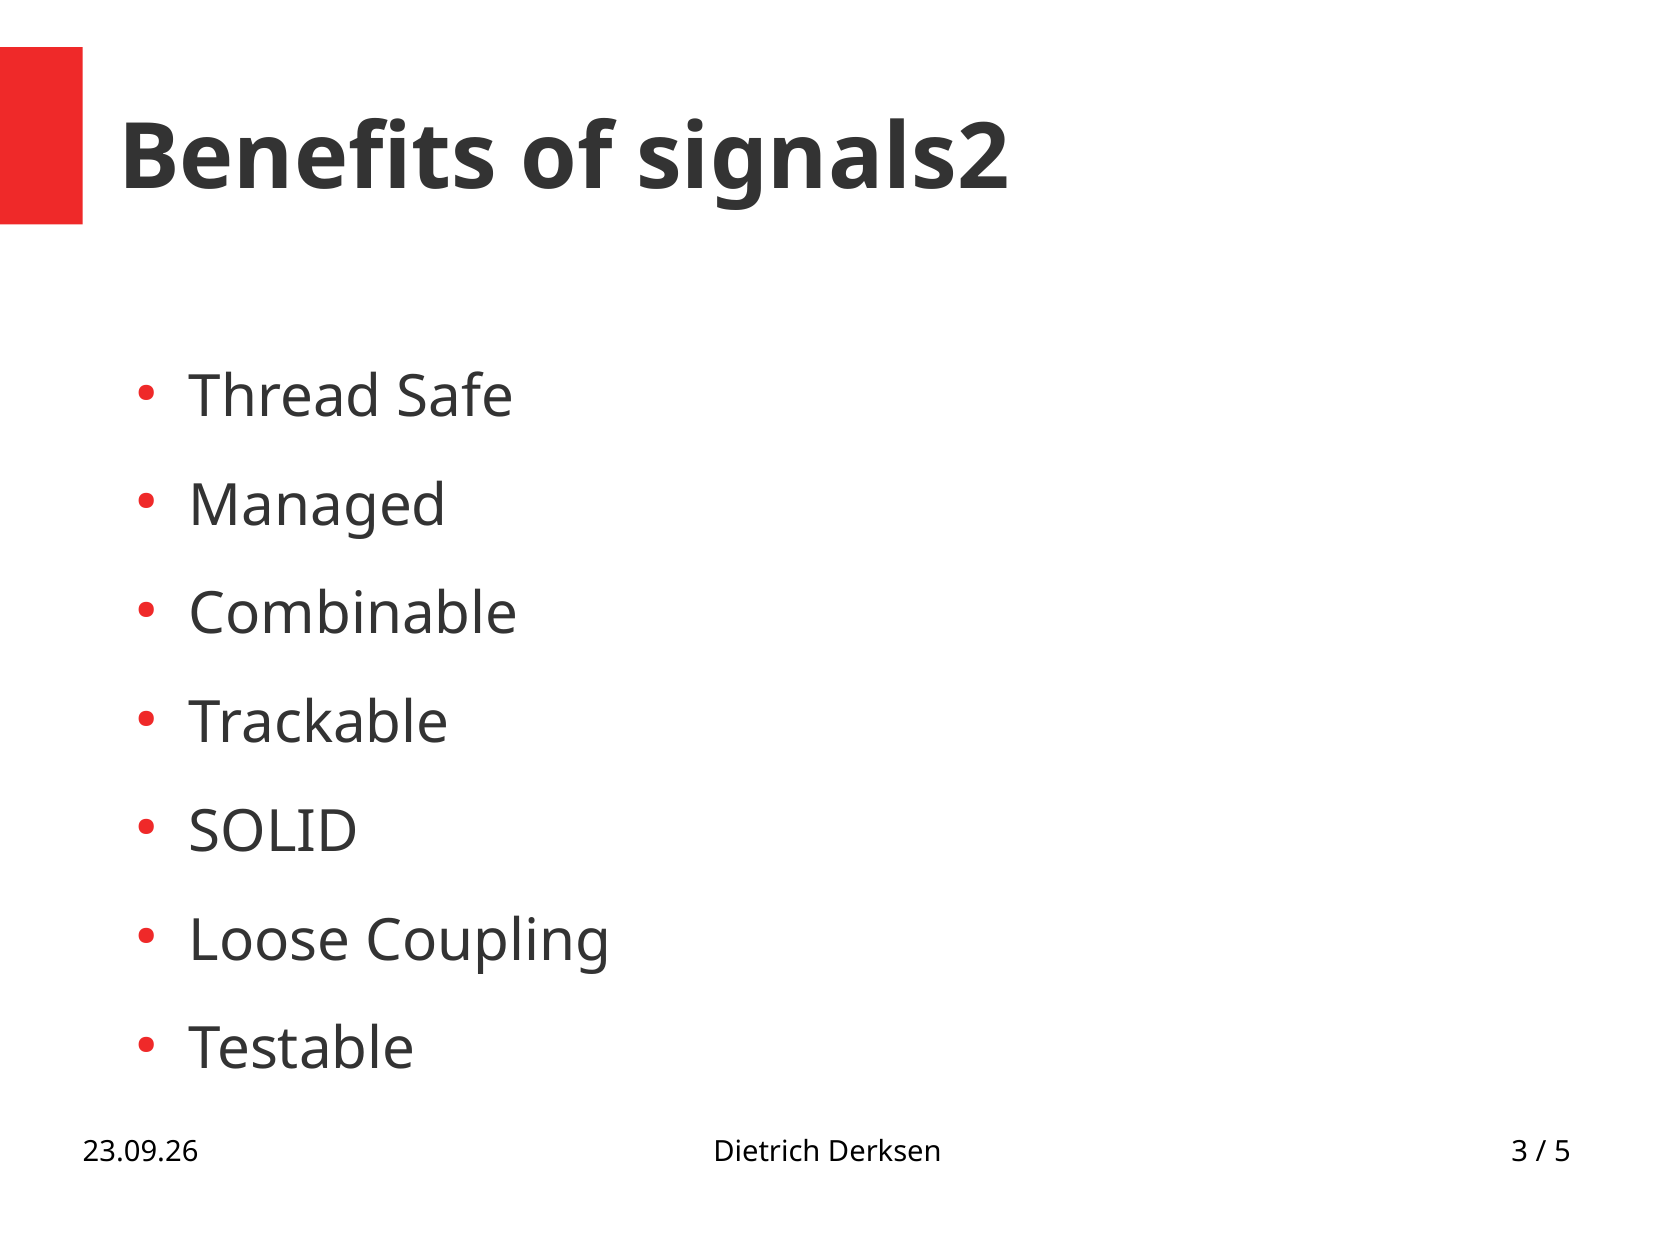

# Benefits of signals2
Thread Safe
Managed
Combinable
Trackable
SOLID
Loose Coupling
Testable
Dietrich Derksen
3